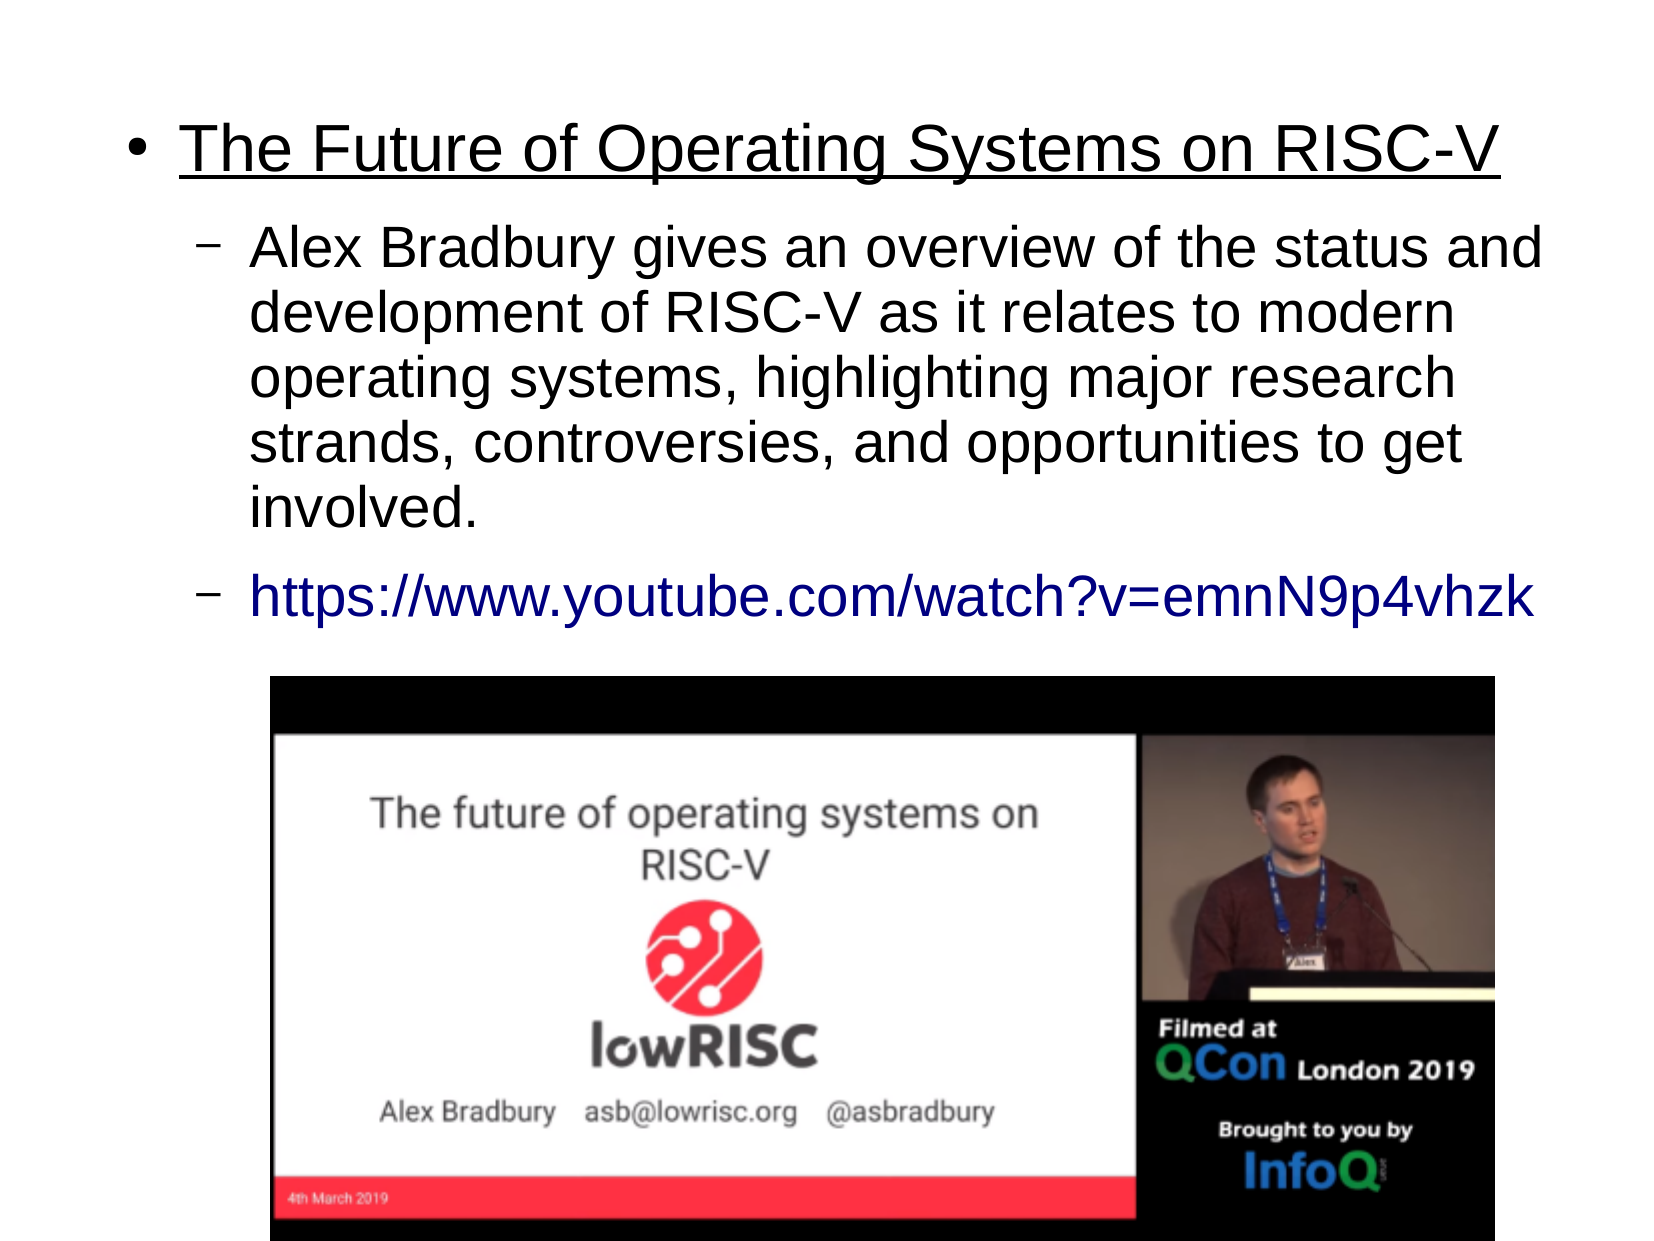

# The Future of Operating Systems on RISC-V
Alex Bradbury gives an overview of the status and development of RISC-V as it relates to modern operating systems, highlighting major research strands, controversies, and opportunities to get involved.
https://www.youtube.com/watch?v=emnN9p4vhzk